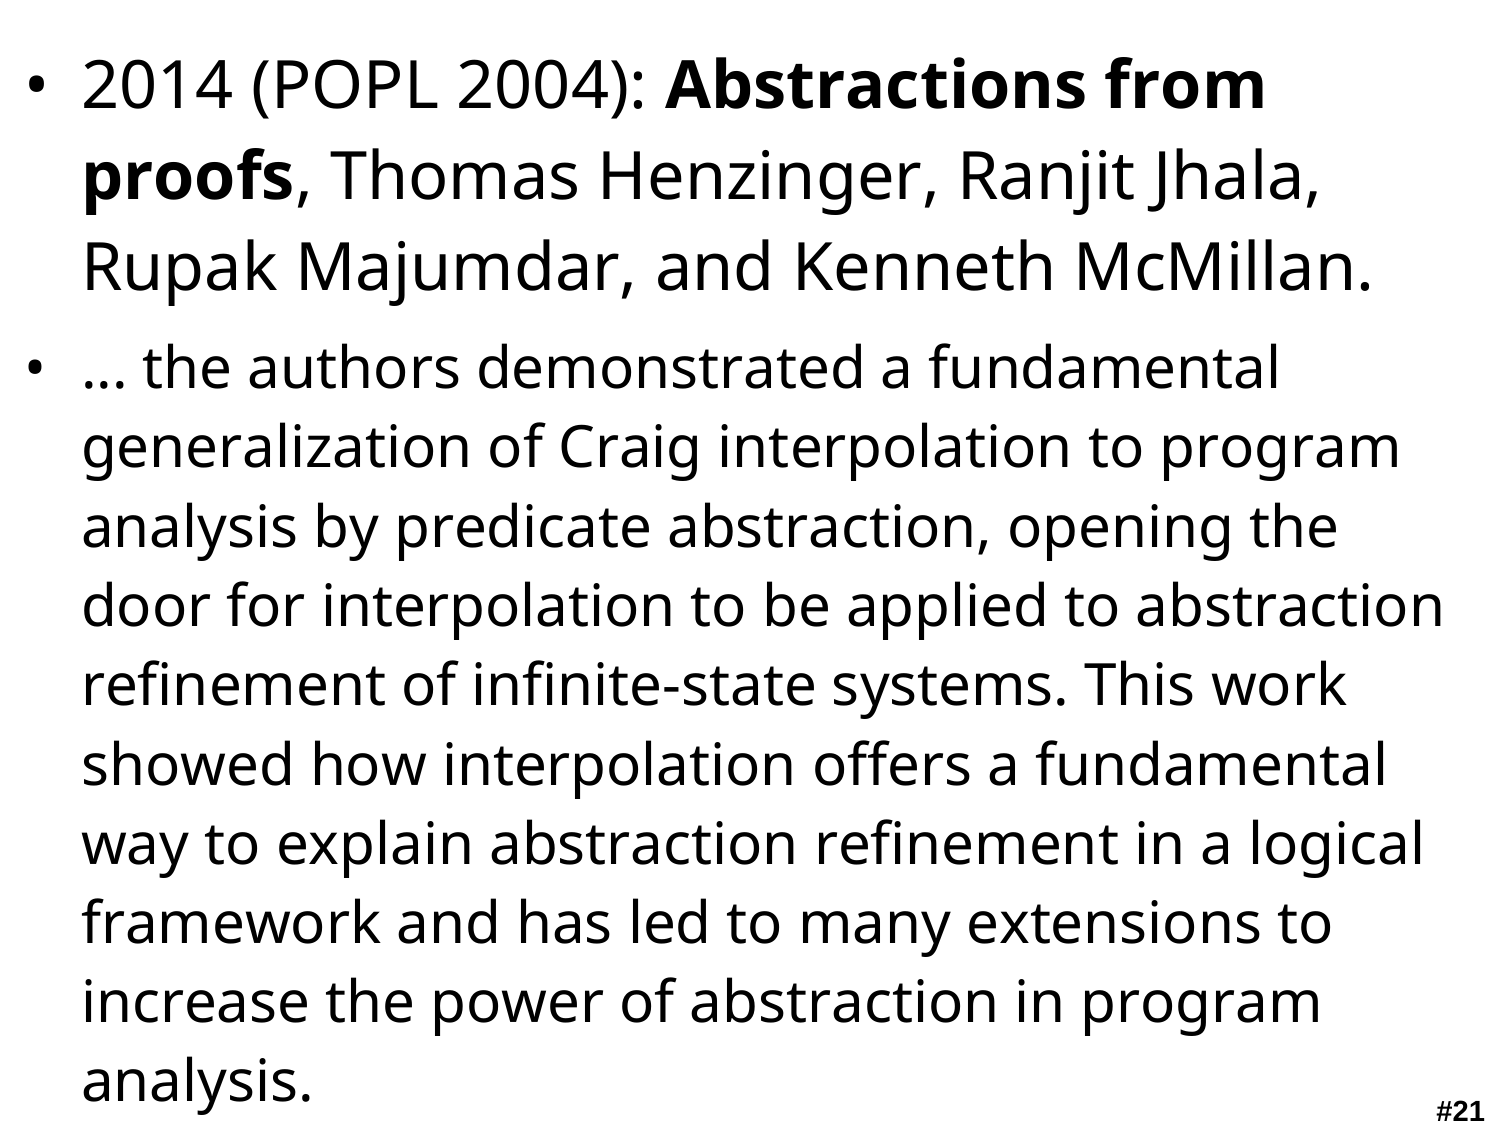

# 2014 (POPL 2004): Abstractions from proofs, Thomas Henzinger, Ranjit Jhala, Rupak Majumdar, and Kenneth McMillan.
... the authors demonstrated a fundamental generalization of Craig interpolation to program analysis by predicate abstraction, opening the door for interpolation to be applied to abstraction refinement of infinite-state systems. This work showed how interpolation offers a fundamental way to explain abstraction refinement in a logical framework and has led to many extensions to increase the power of abstraction in program analysis.
21